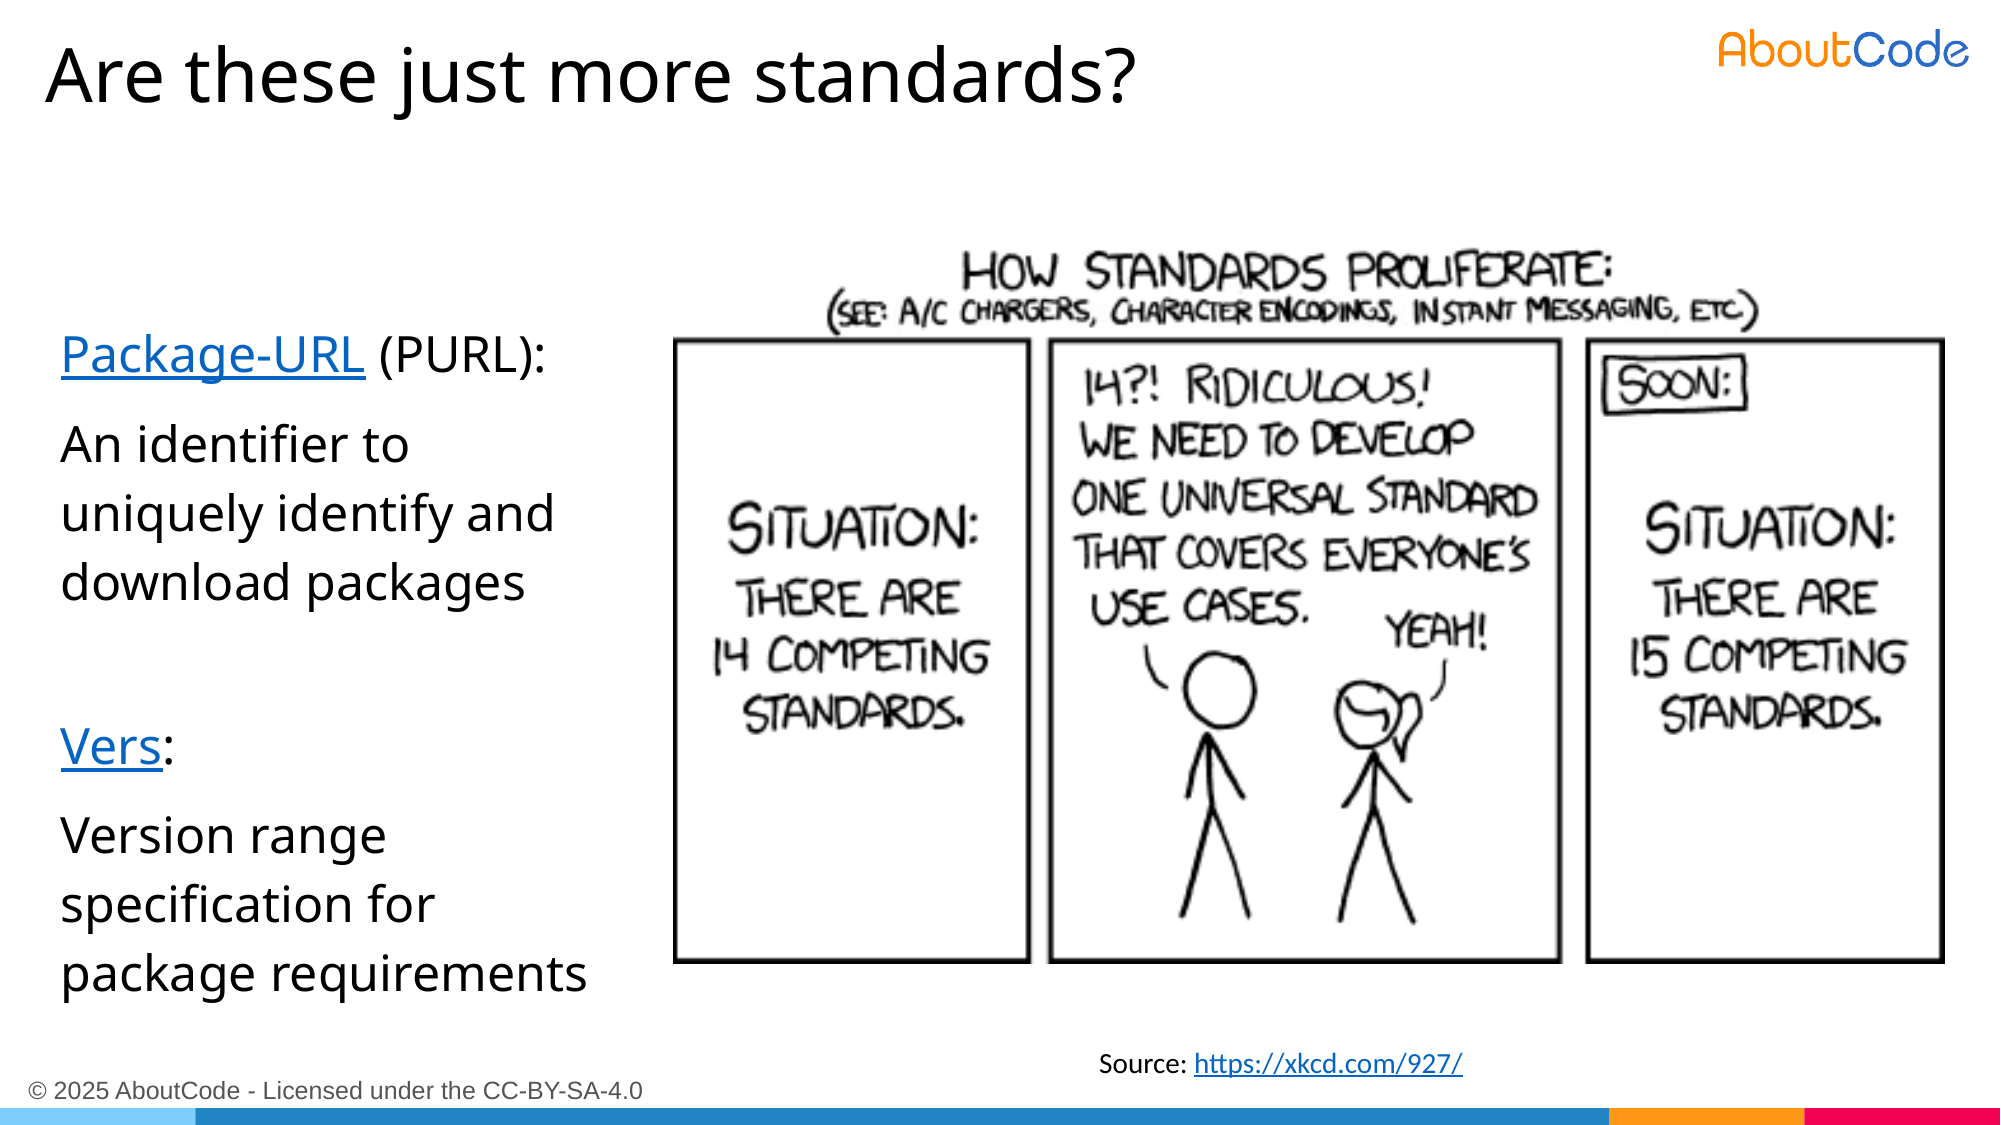

# Are these just more standards?
Package-URL (PURL):
An identifier to uniquely identify and download packages
Vers:
Version range specification for package requirements
Source: https://xkcd.com/927/